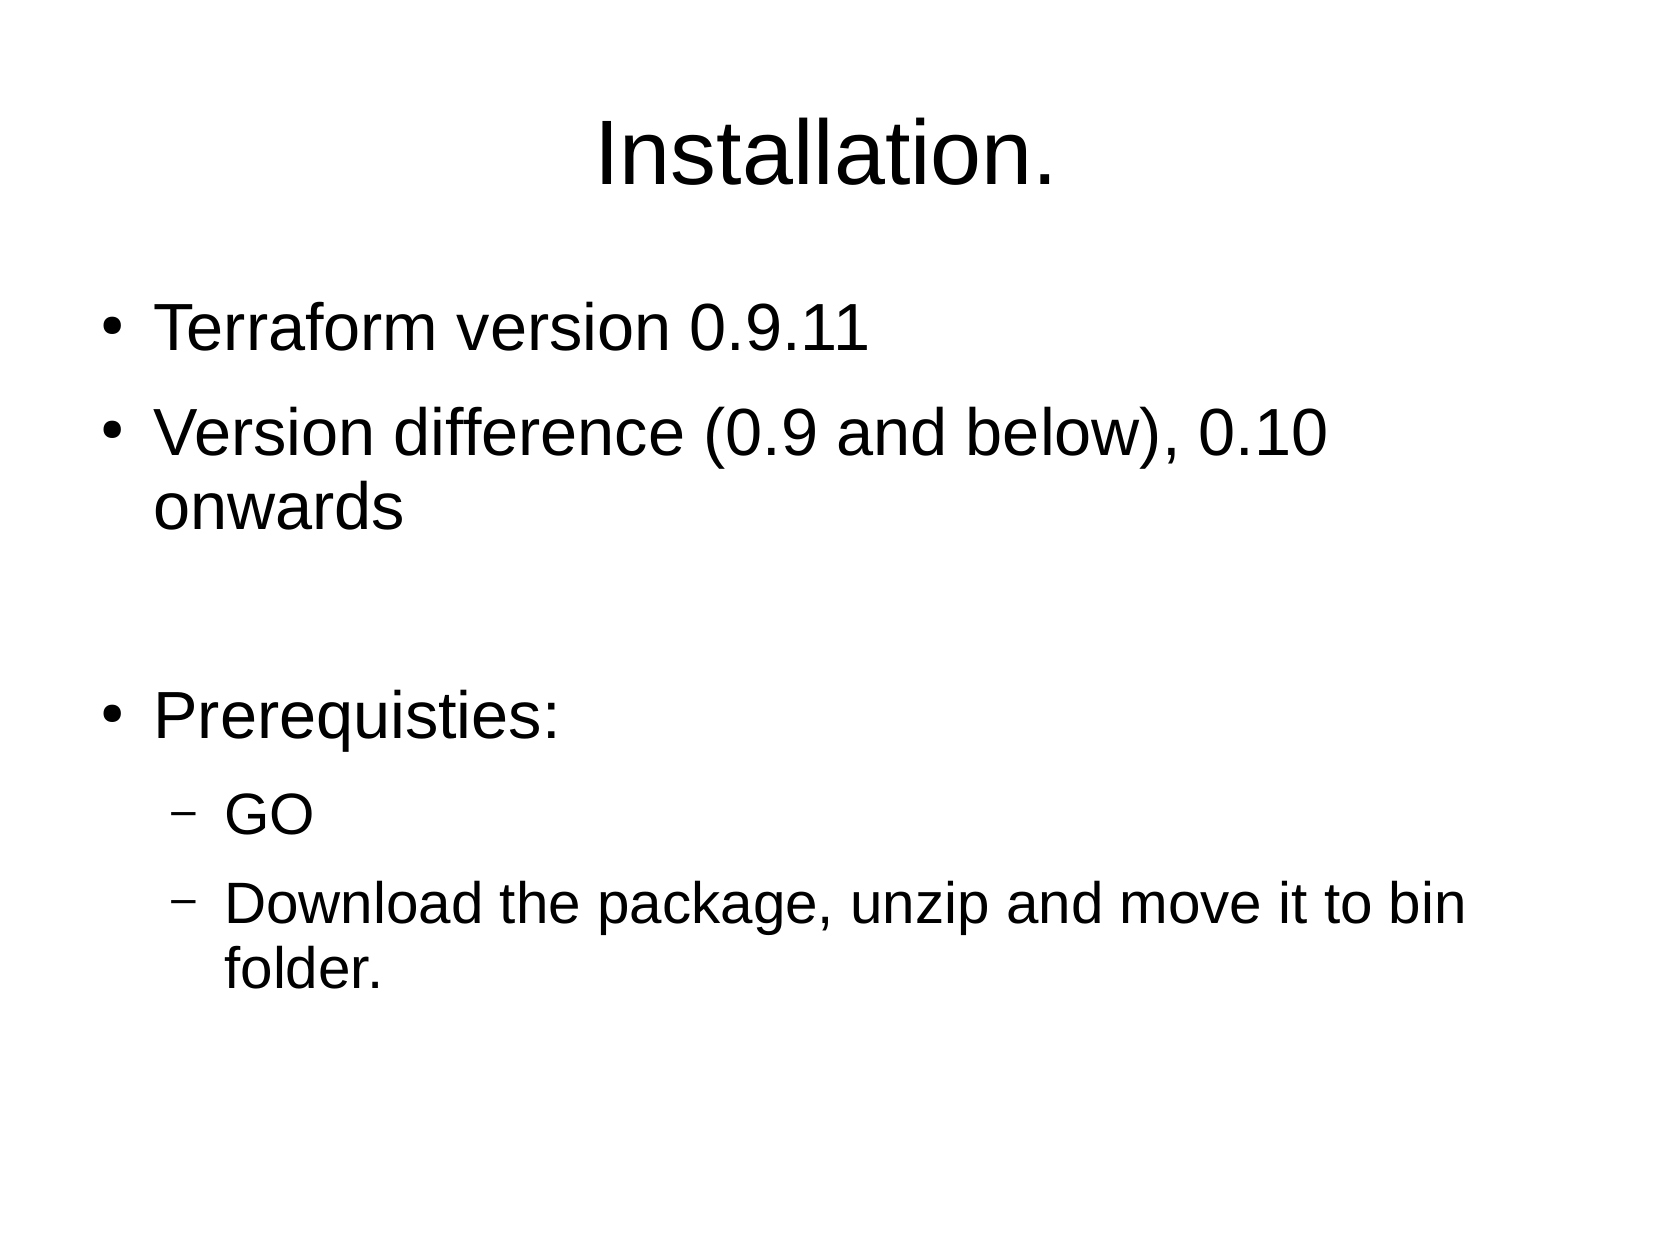

# Installation.
Terraform version 0.9.11
Version difference (0.9 and below), 0.10 onwards
Prerequisties:
GO
Download the package, unzip and move it to bin folder.